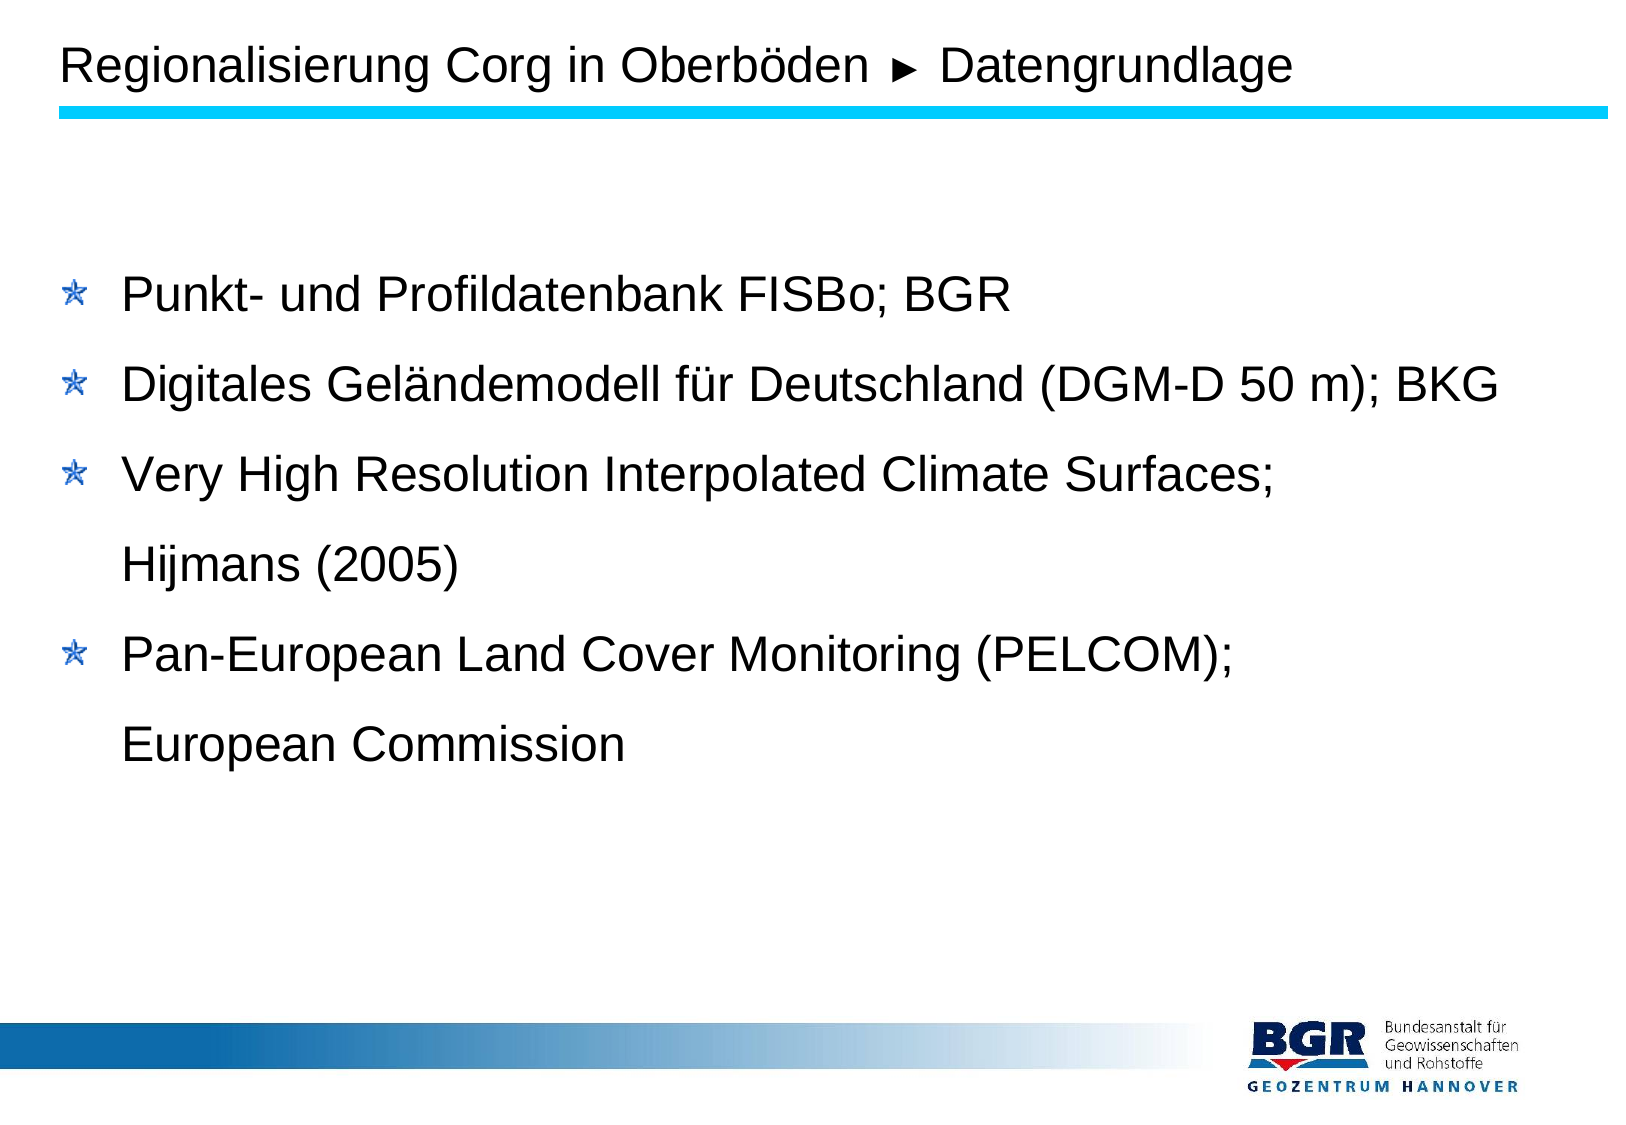

Regionalisierung Corg in Oberböden ► Datengrundlage
 	Punkt- und Profildatenbank FISBo; BGR
 	Digitales Geländemodell für Deutschland (DGM-D 50 m); BKG
 	Very High Resolution Interpolated Climate Surfaces;
	Hijmans (2005)
 	Pan-European Land Cover Monitoring (PELCOM);
	European Commission